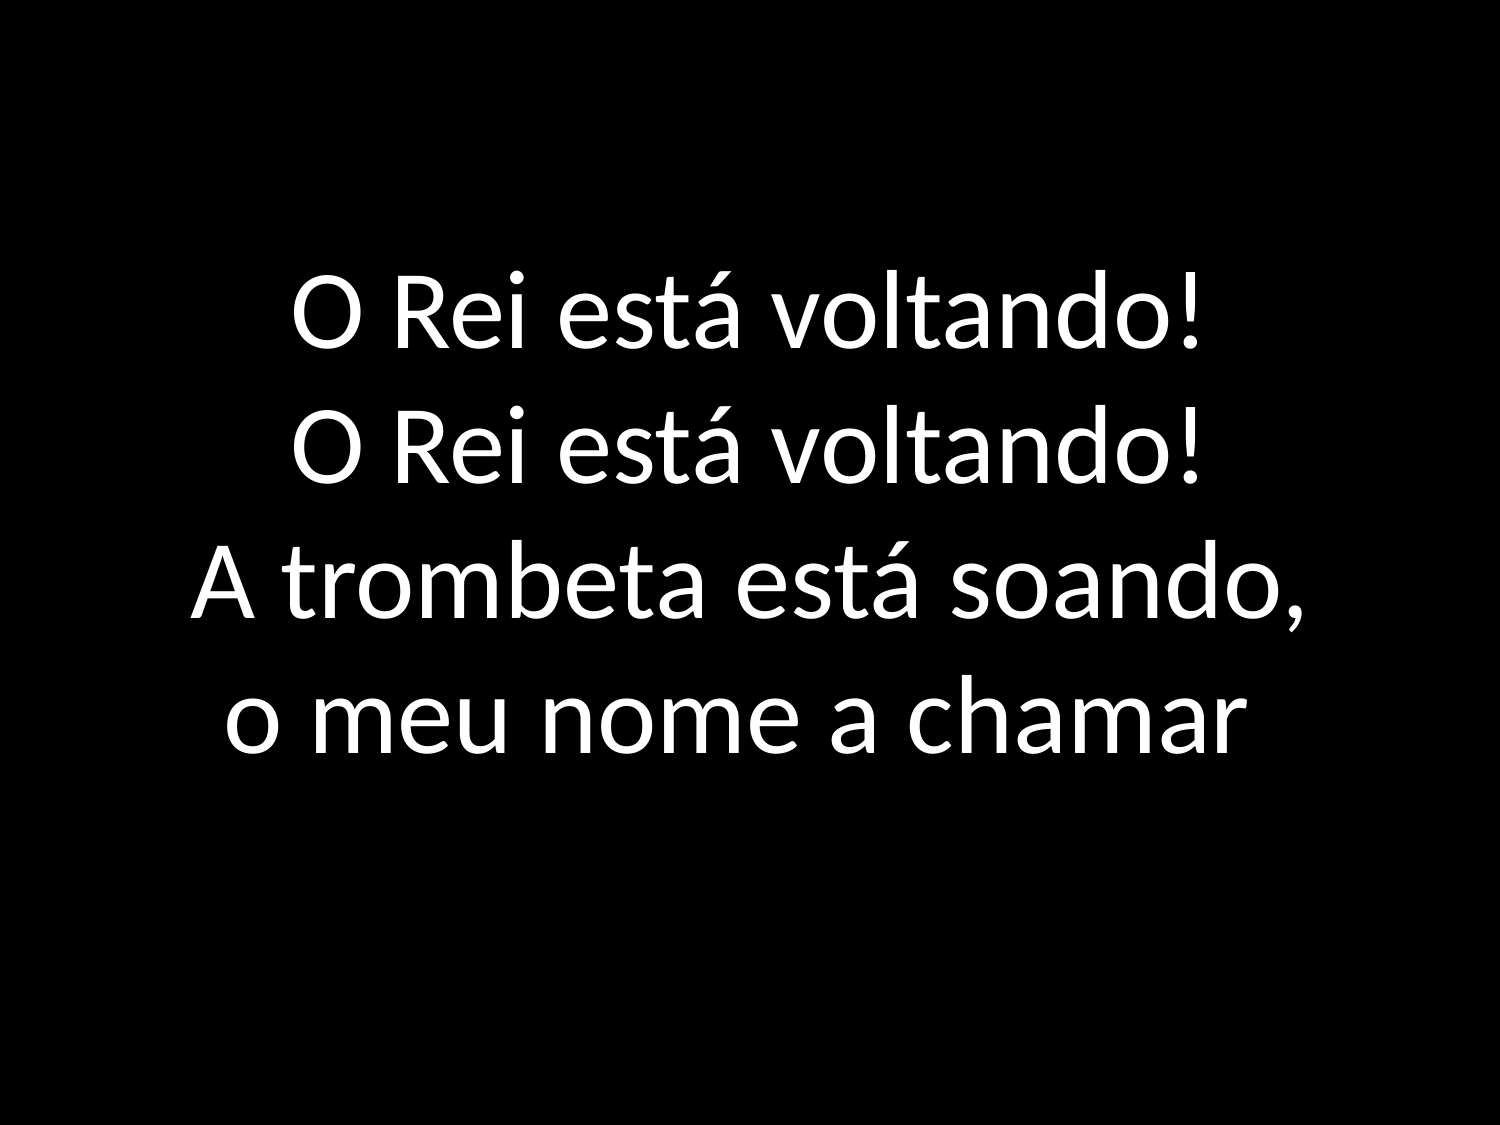

# O Rei está voltando! O Rei está voltando! A trombeta está soando, o meu nome a chamar